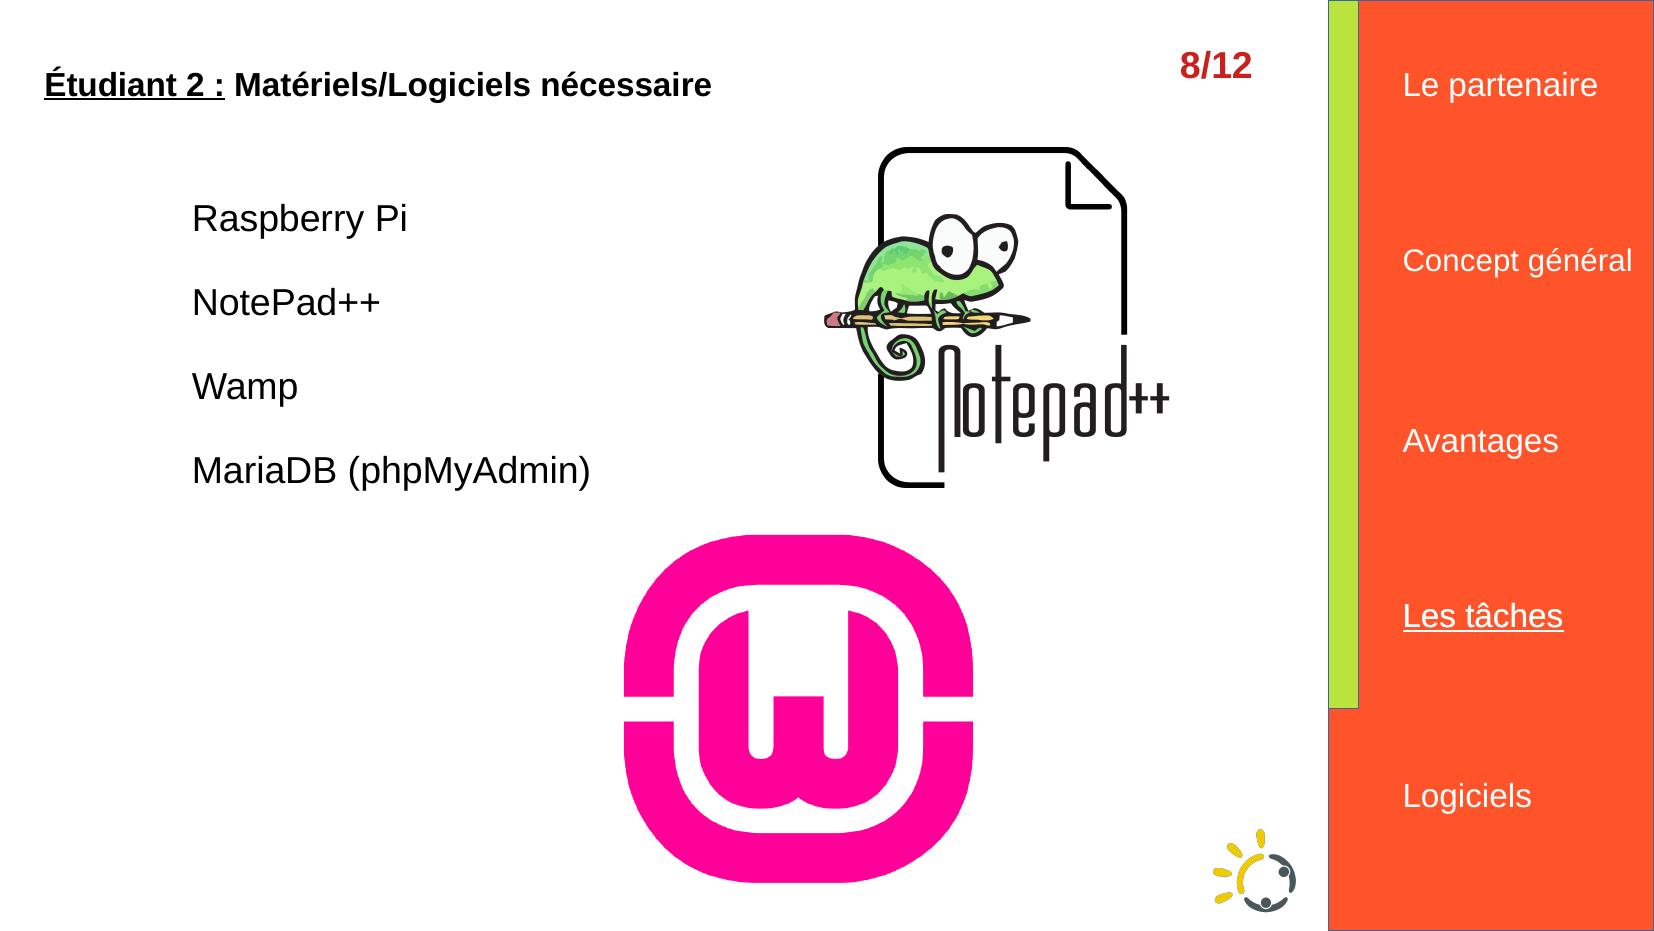

Étudiant 2 : Matériels/Logiciels nécessaire
Raspberry Pi
NotePad++
Wamp
MariaDB (phpMyAdmin)
Les tâches
Les tâches